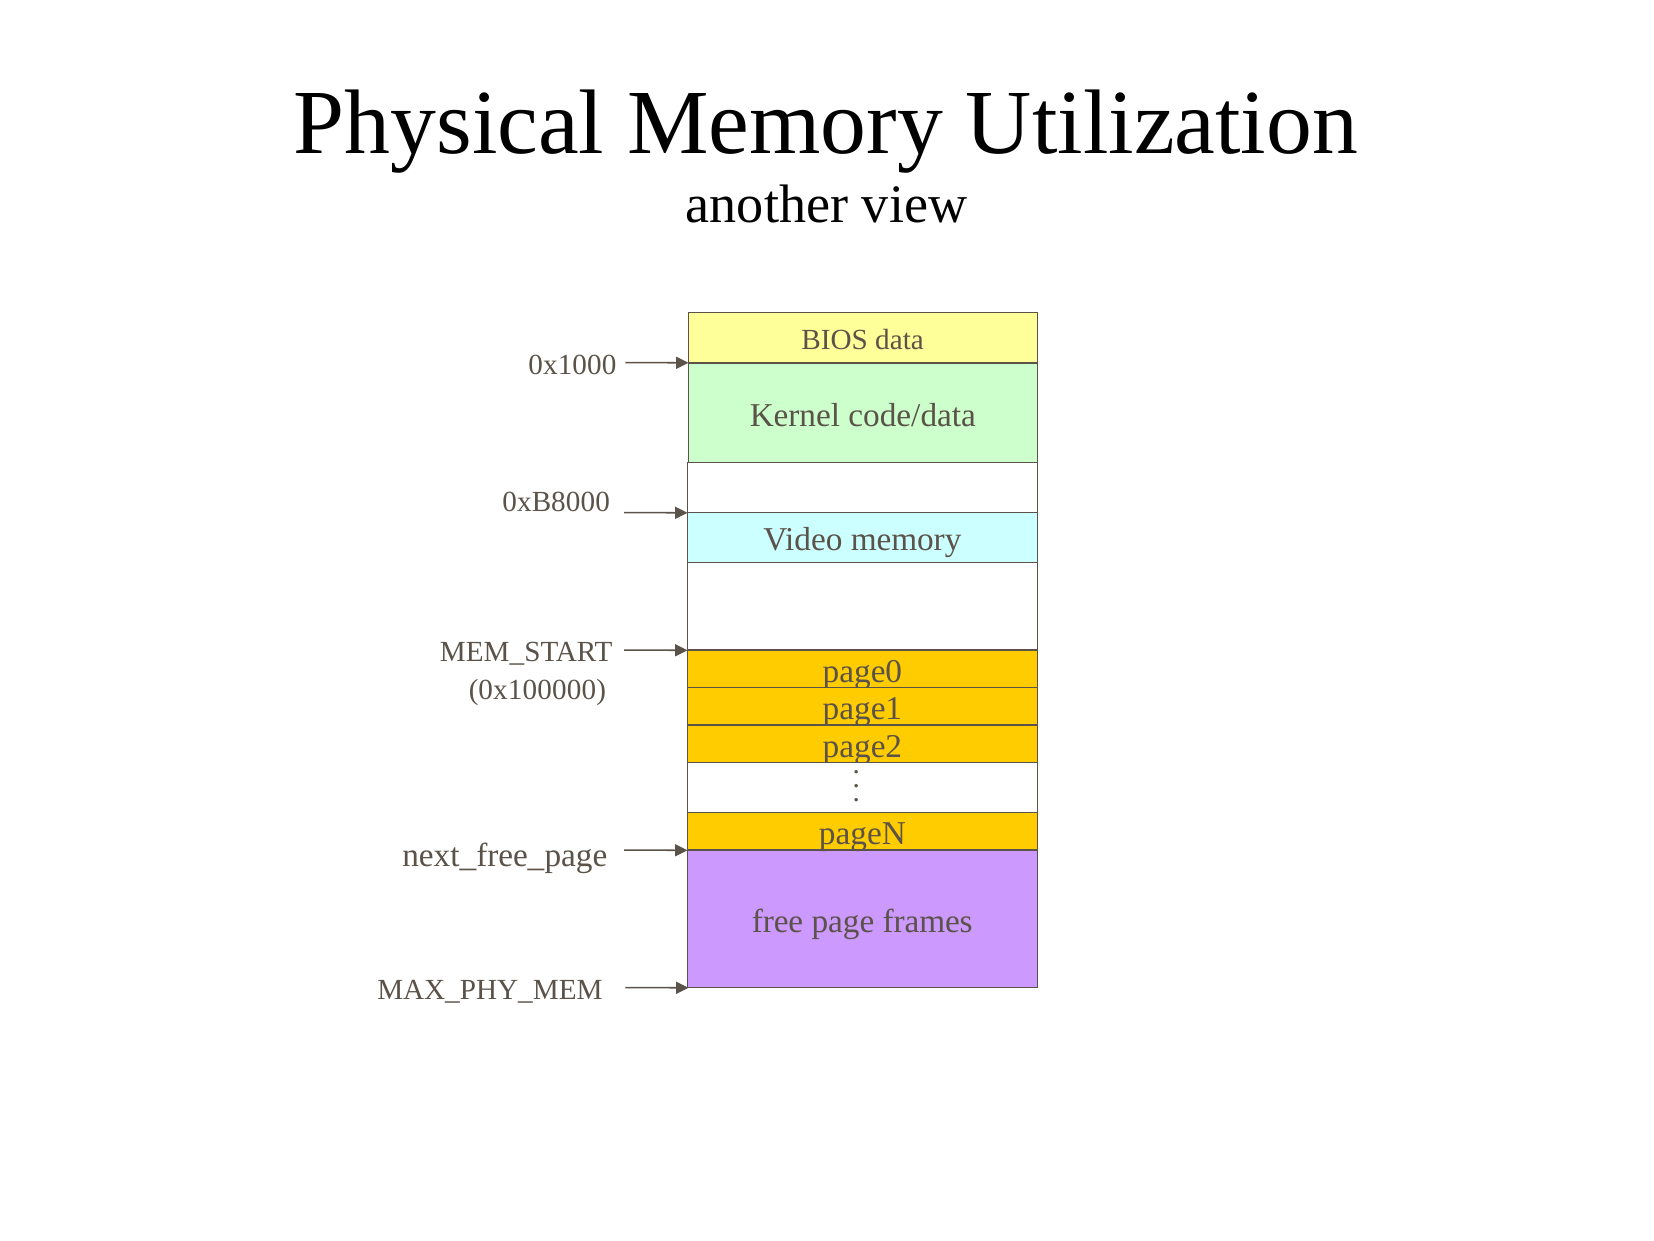

# Physical Memory Utilization another view
BIOS data
0x1000
Kernel code/data
0xB8000
Video memory
MEM_START
page0
(0x100000)
page1
page2
.
.
.
pageN
next_free_page
free page frames
MAX_PHY_MEM